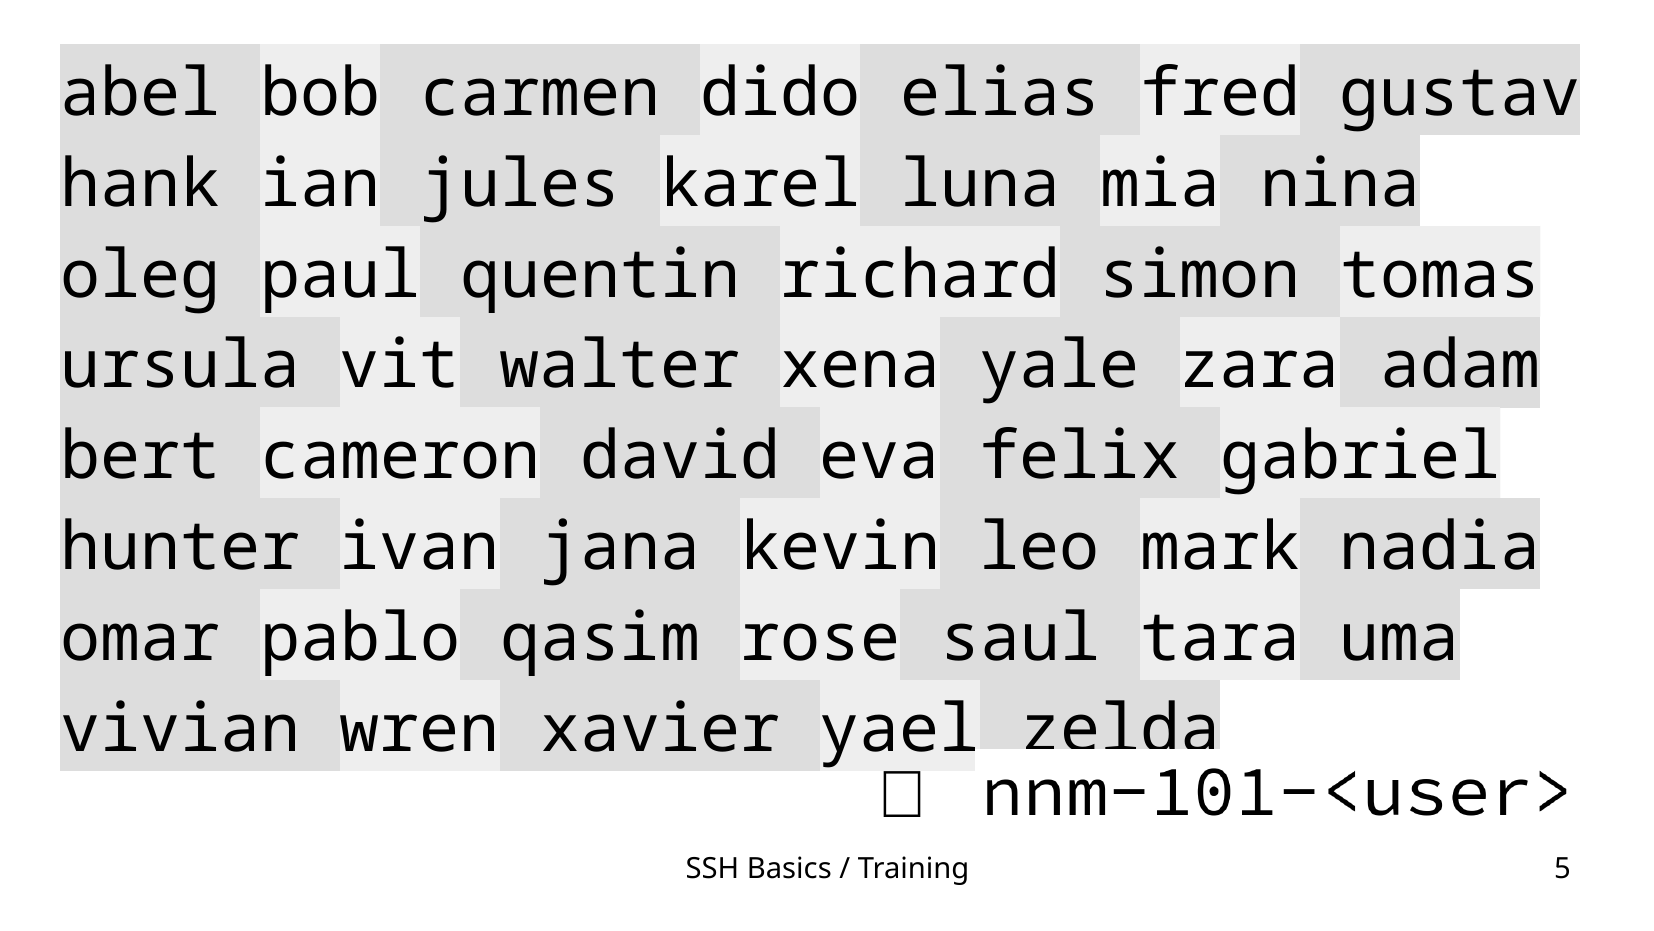

# abel bob carmen dido elias fred gustav hank ian jules karel luna mia nina oleg paul quentin richard simon tomas ursula vit walter xena yale zara adam bert cameron david eva felix gabriel hunter ivan jana kevin leo mark nadia omar pablo qasim rose saul tara uma vivian wren xavier yael zelda
🤫
SSH Basics / Training
5